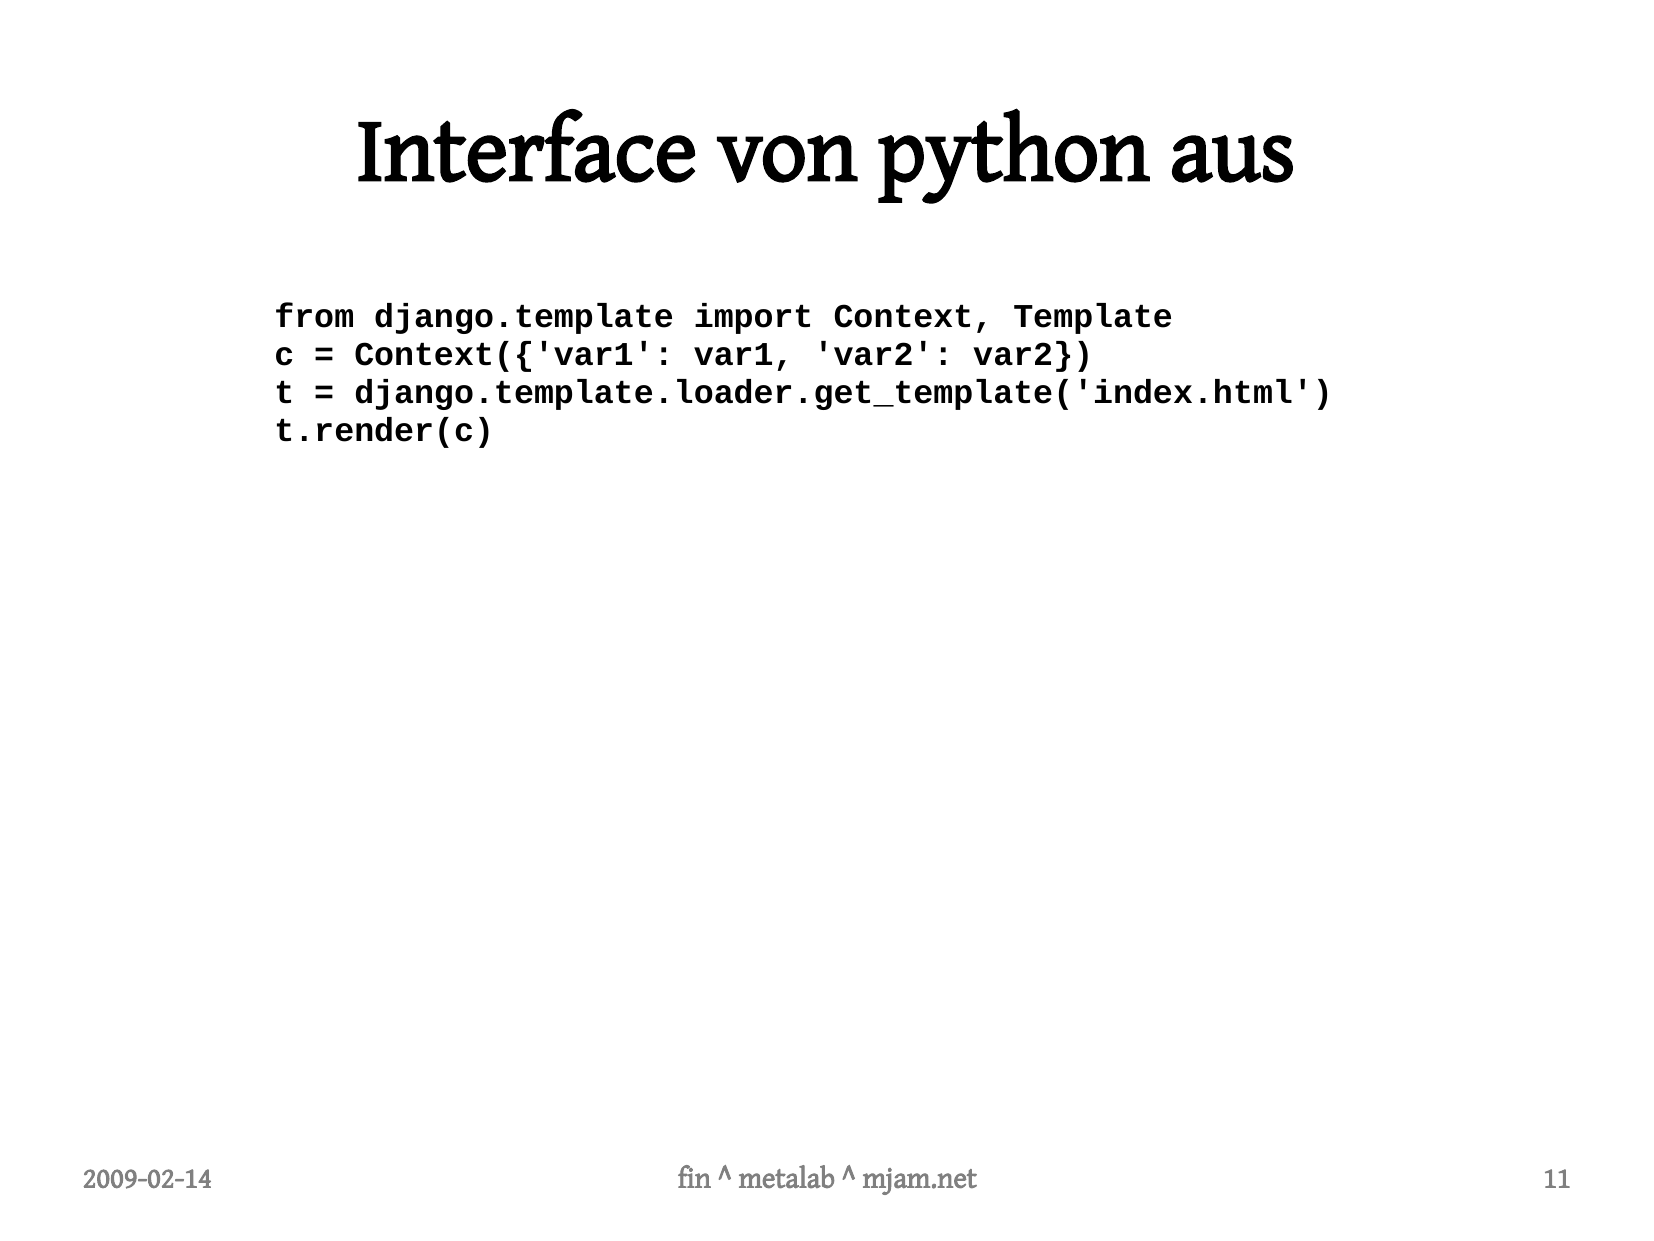

# Interface von python aus
from django.template import Context, Template
c = Context({'var1': var1, 'var2': var2})
t = django.template.loader.get_template('index.html')
t.render(c)
2009-02-14
fin ^ metalab ^ mjam.net
11